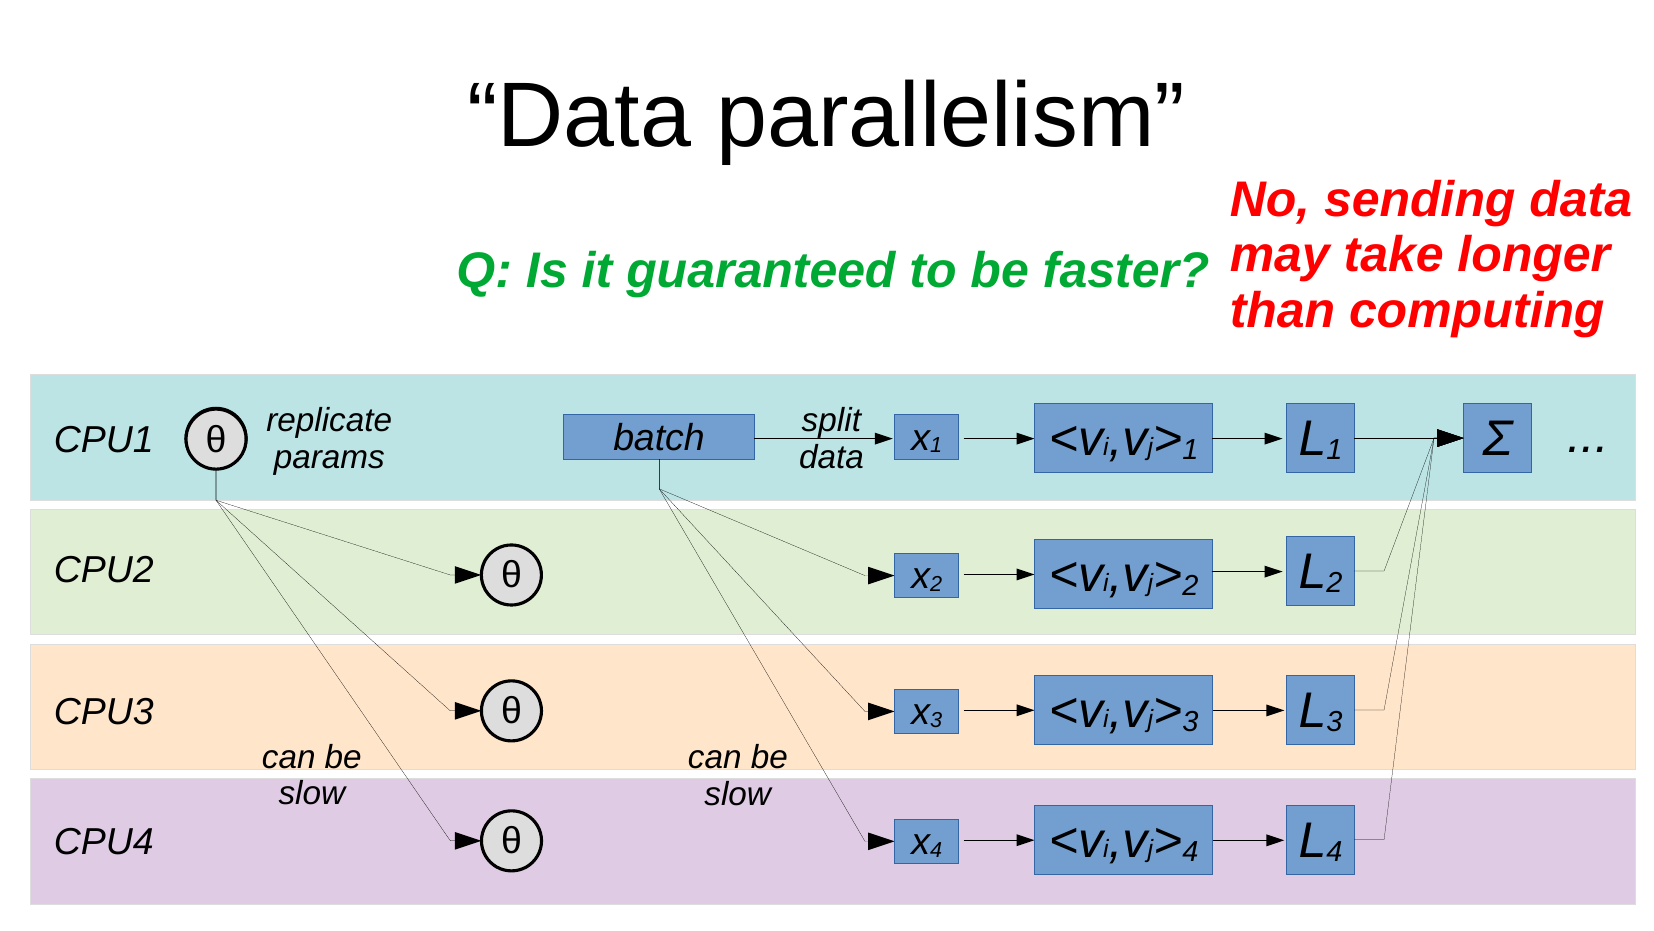

# “Data parallelism”
No, sending data may take longer than computing
Q: Is it guaranteed to be faster?
replicate
params
split
data
...
<vi,vj>1
L1
Σ
θ
θ
CPU1
batch
x1
L2
<vi,vj>2
CPU2
θ
x2
<vi,vj>3
L3
θ
CPU3
x3
can be slow
can be slow
<vi,vj>4
L4
θ
CPU4
x4